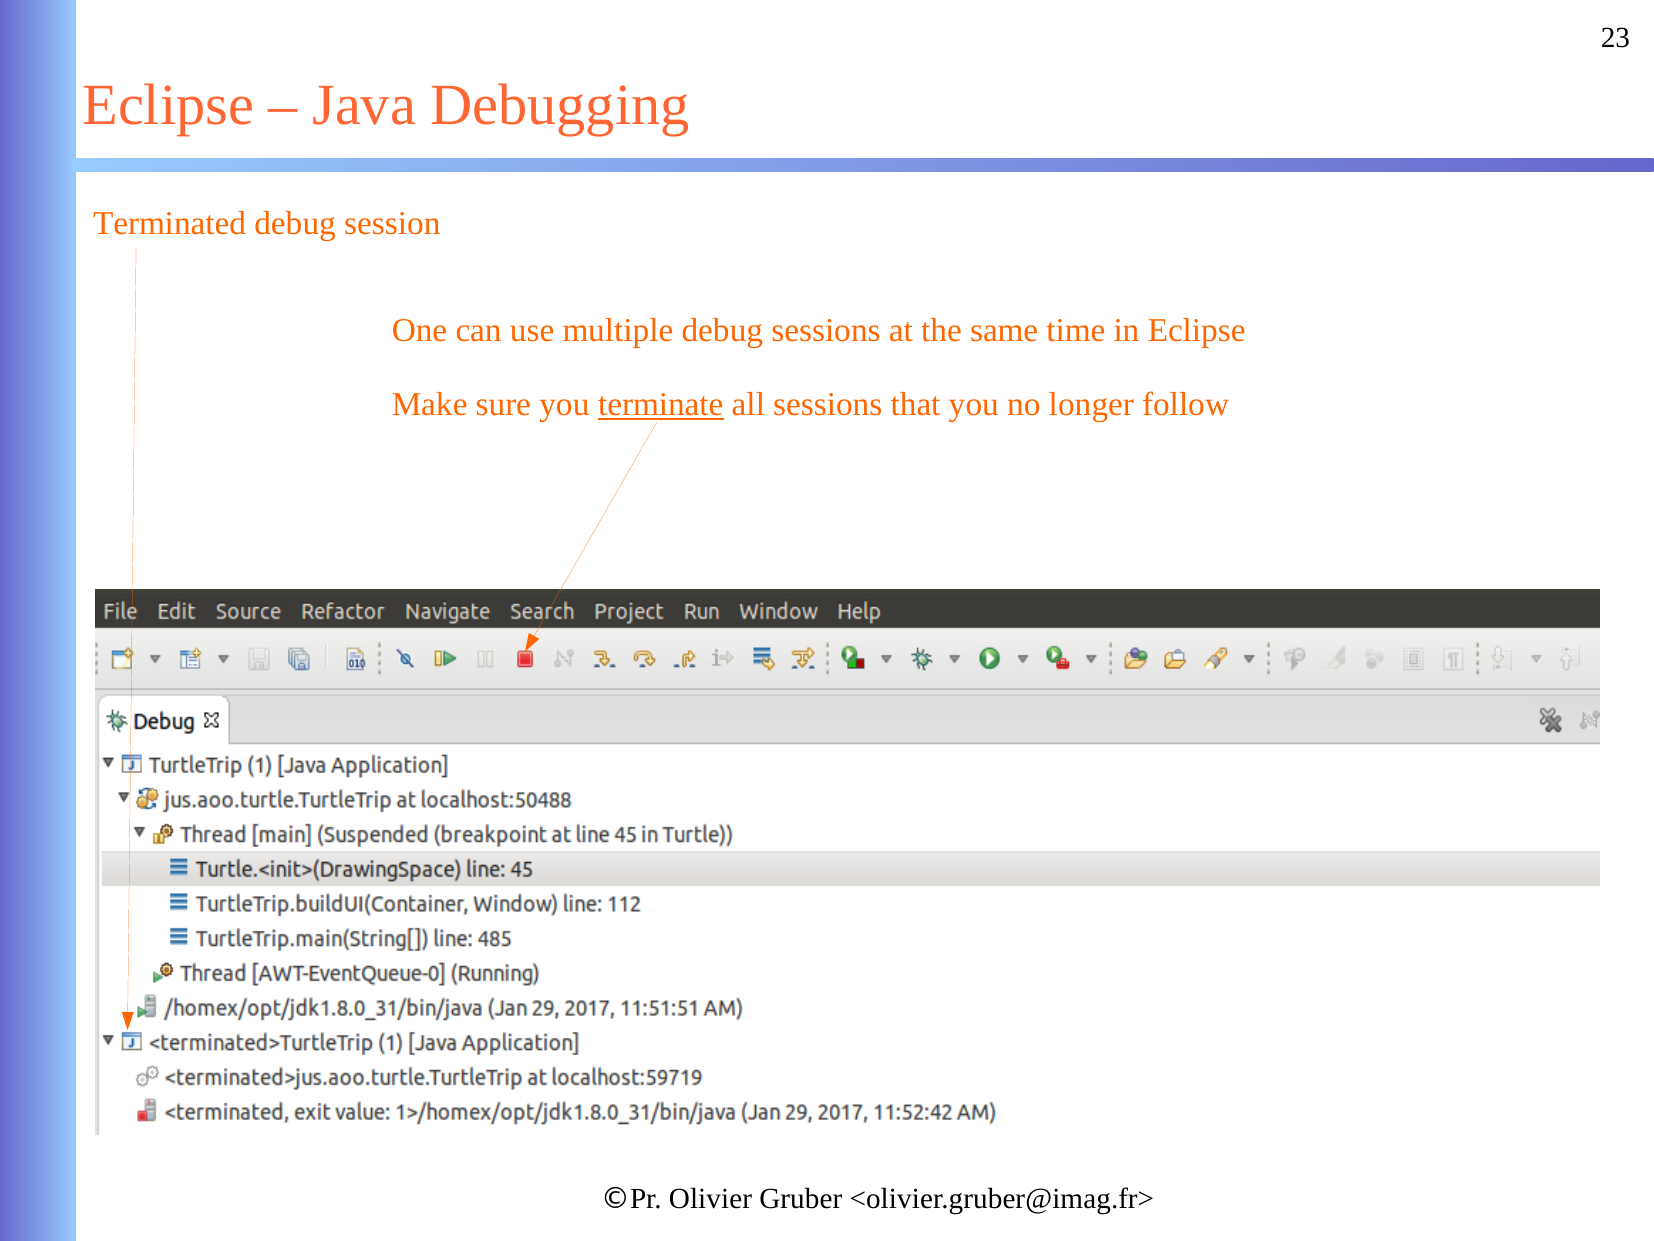

23
# Eclipse – Java Debugging
Terminated debug session
One can use multiple debug sessions at the same time in Eclipse
Make sure you terminate all sessions that you no longer follow